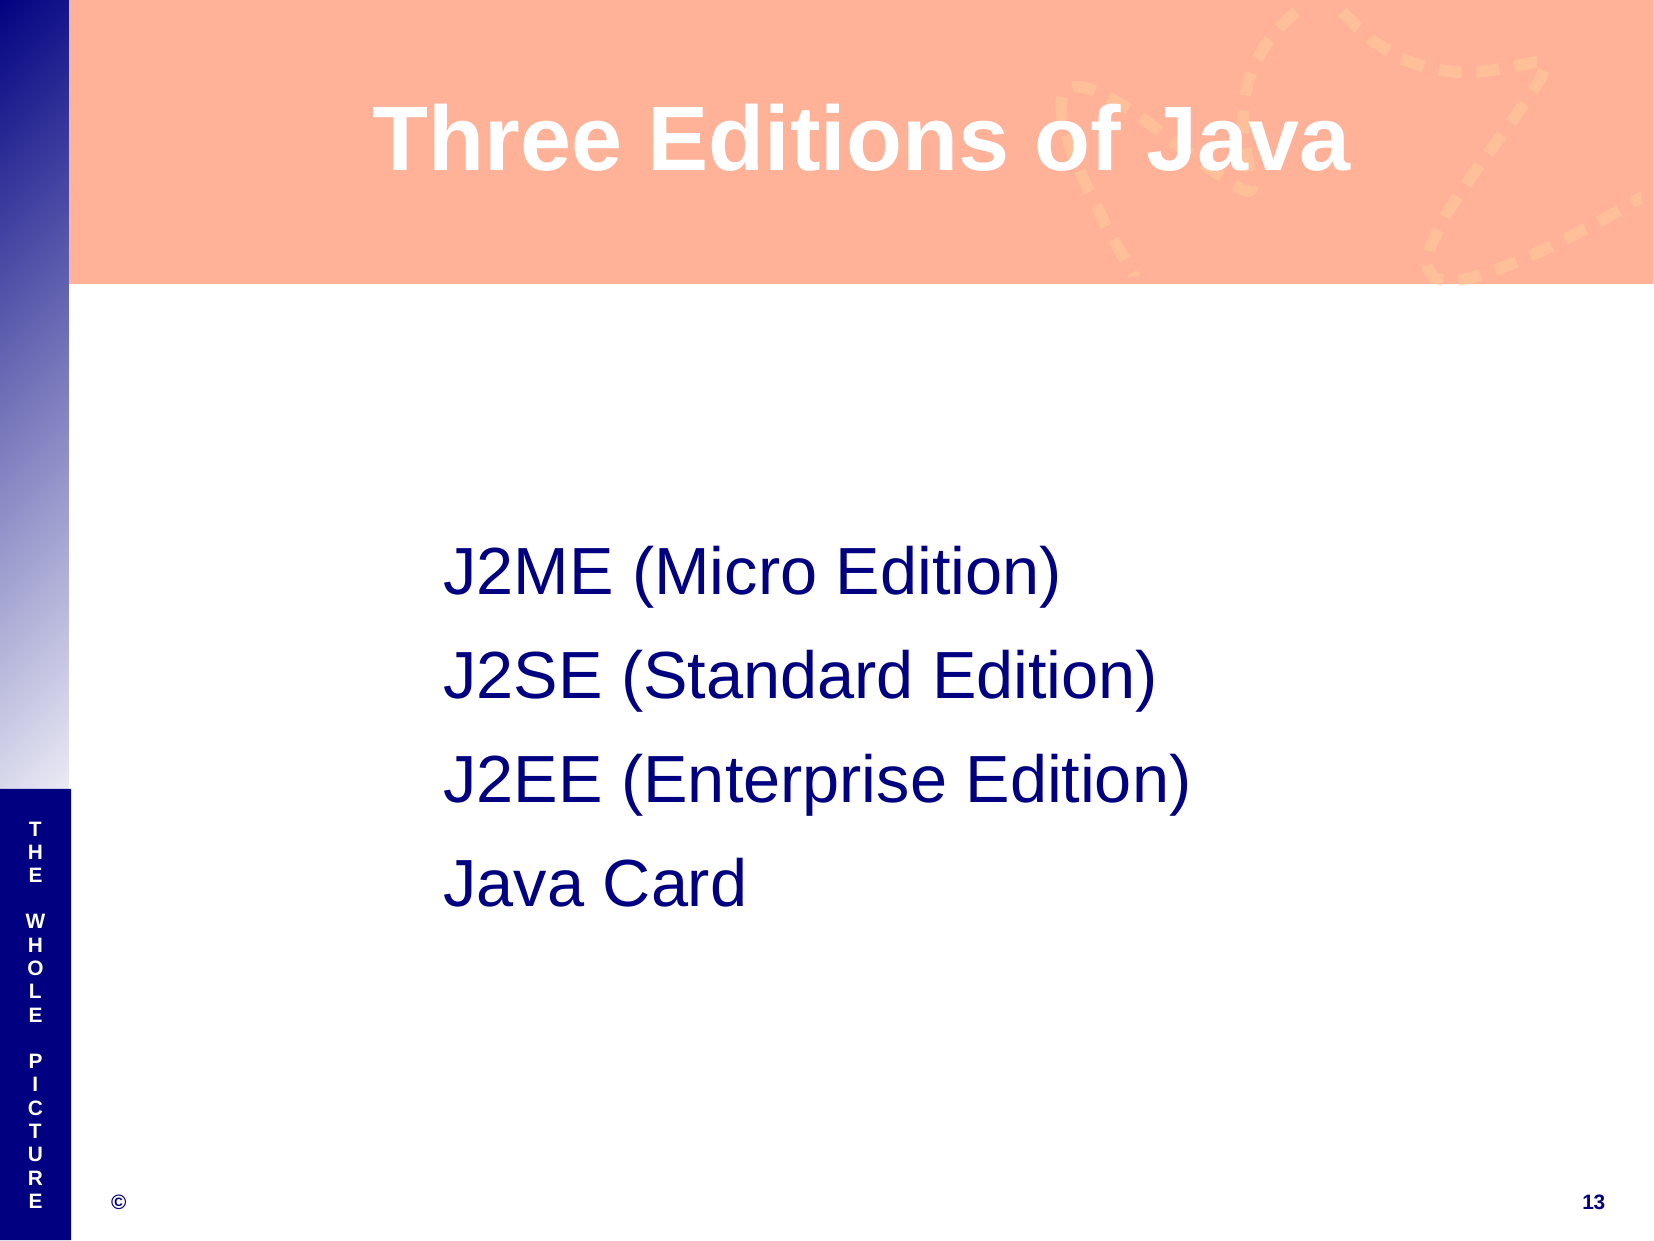

Three Editions of Java
# J2ME (Micro Edition)
J2SE (Standard Edition)
J2EE (Enterprise Edition)
Java Card
T
H
E
W
H
O
L
E
P
I
C
T
U
R
E